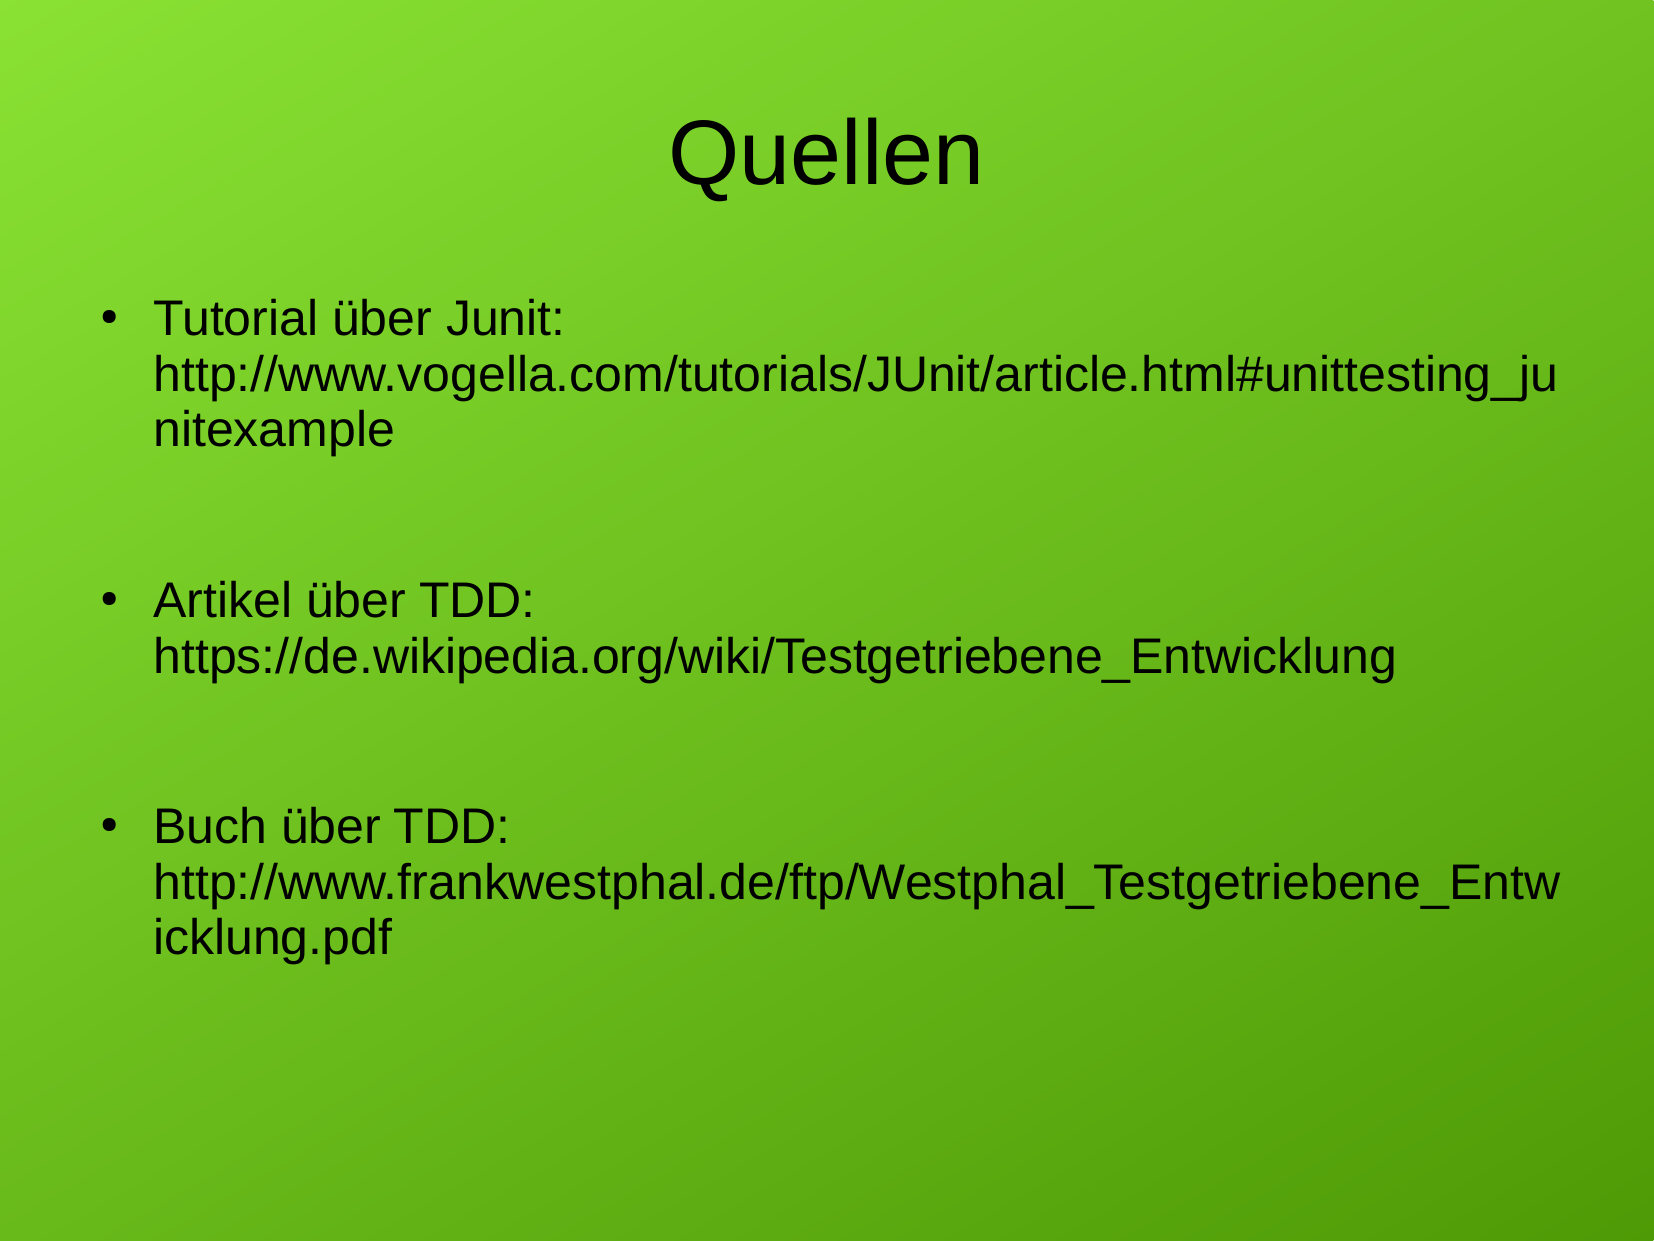

# Quellen
Tutorial über Junit: http://www.vogella.com/tutorials/JUnit/article.html#unittesting_junitexample
Artikel über TDD: https://de.wikipedia.org/wiki/Testgetriebene_Entwicklung
Buch über TDD: http://www.frankwestphal.de/ftp/Westphal_Testgetriebene_Entwicklung.pdf